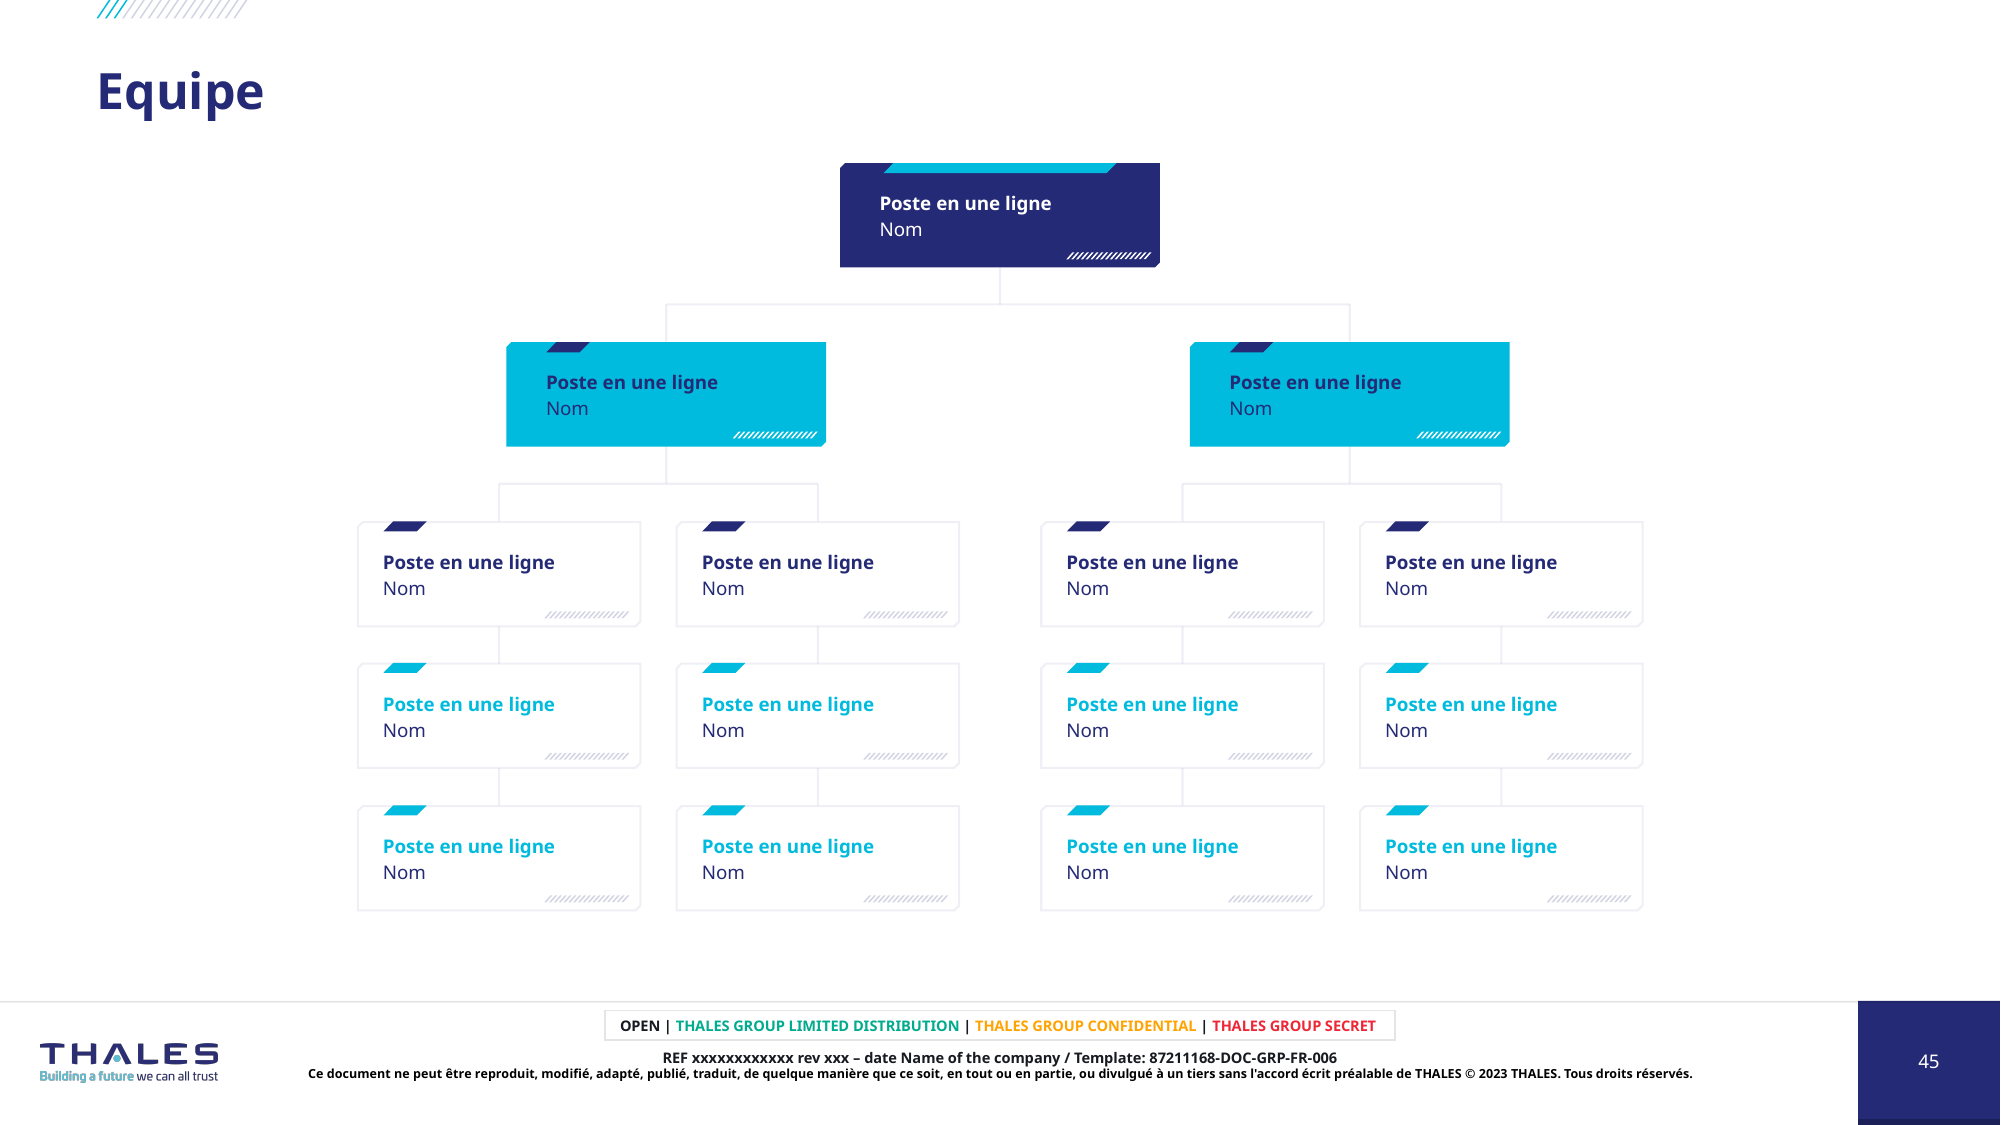

# Equipe
Poste en une ligne
Nom
Poste en une ligne
Nom
Poste en une ligne
Nom
Poste en une ligne
Nom
Poste en une ligne
Nom
Poste en une ligne
Nom
Poste en une ligne
Nom
Poste en une ligne
Nom
Poste en une ligne
Nom
Poste en une ligne
Nom
Poste en une ligne
Nom
Poste en une ligne
Nom
Poste en une ligne
Nom
Poste en une ligne
Nom
Poste en une ligne
Nom